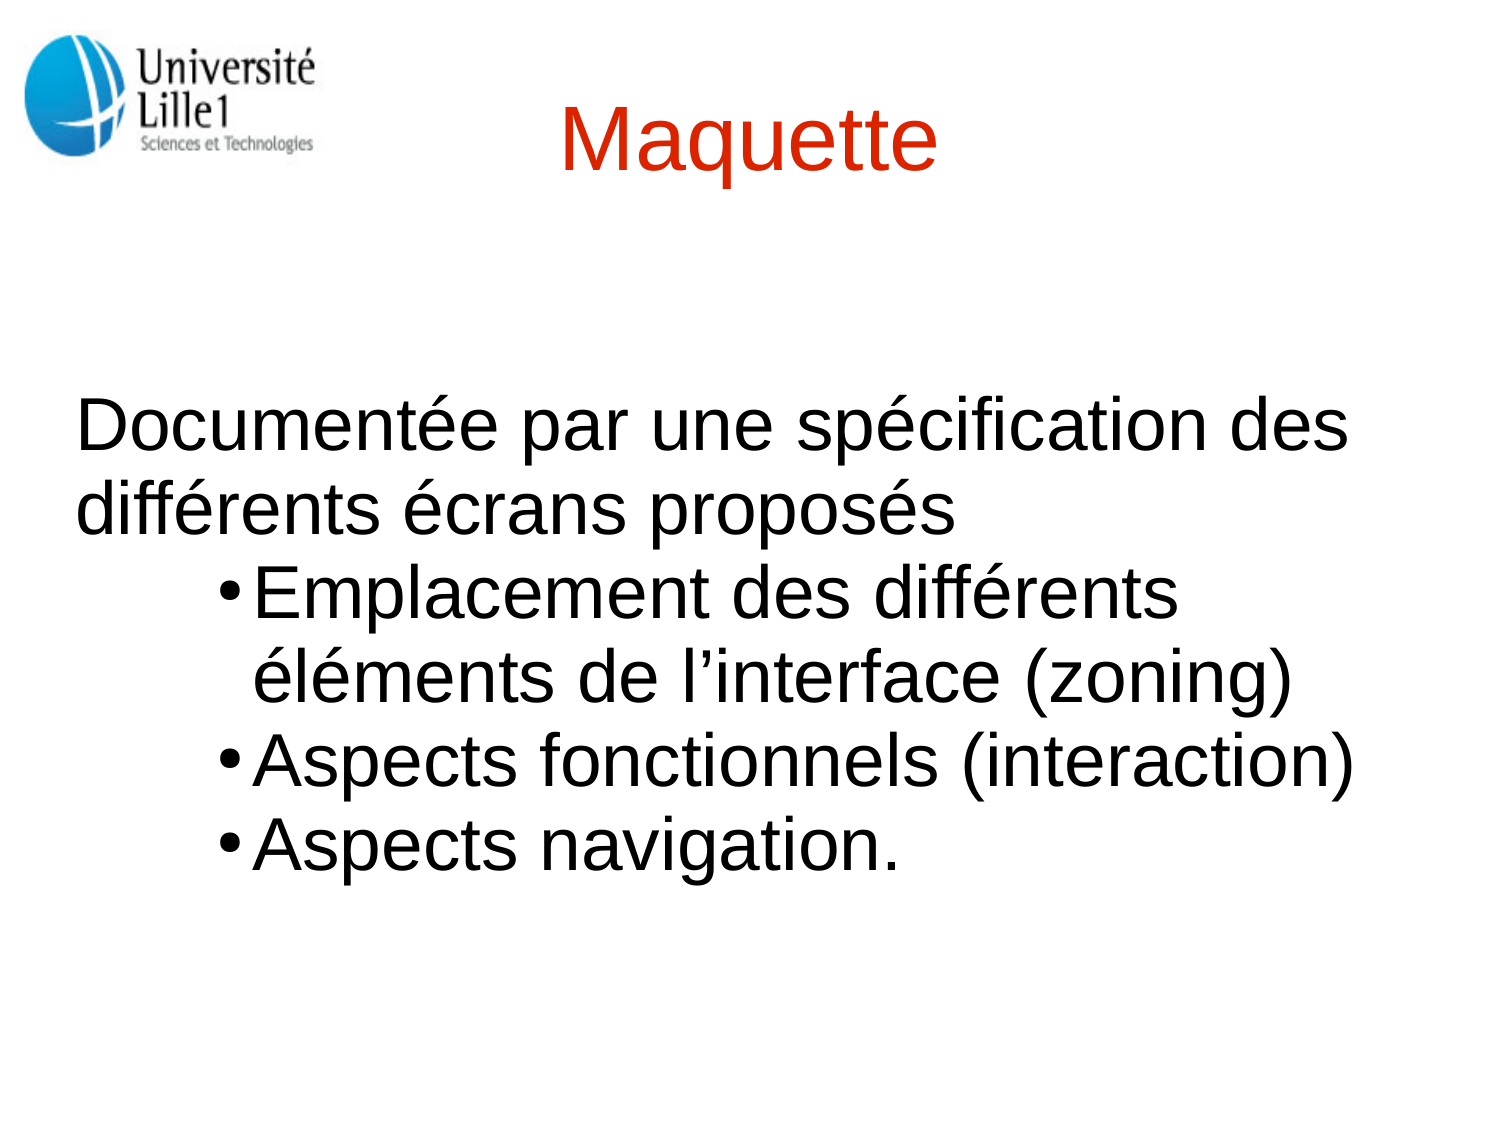

# Maquette
Documentée par une spécification des différents écrans proposés
Emplacement des différents éléments de l’interface (zoning)
Aspects fonctionnels (interaction)
Aspects navigation.